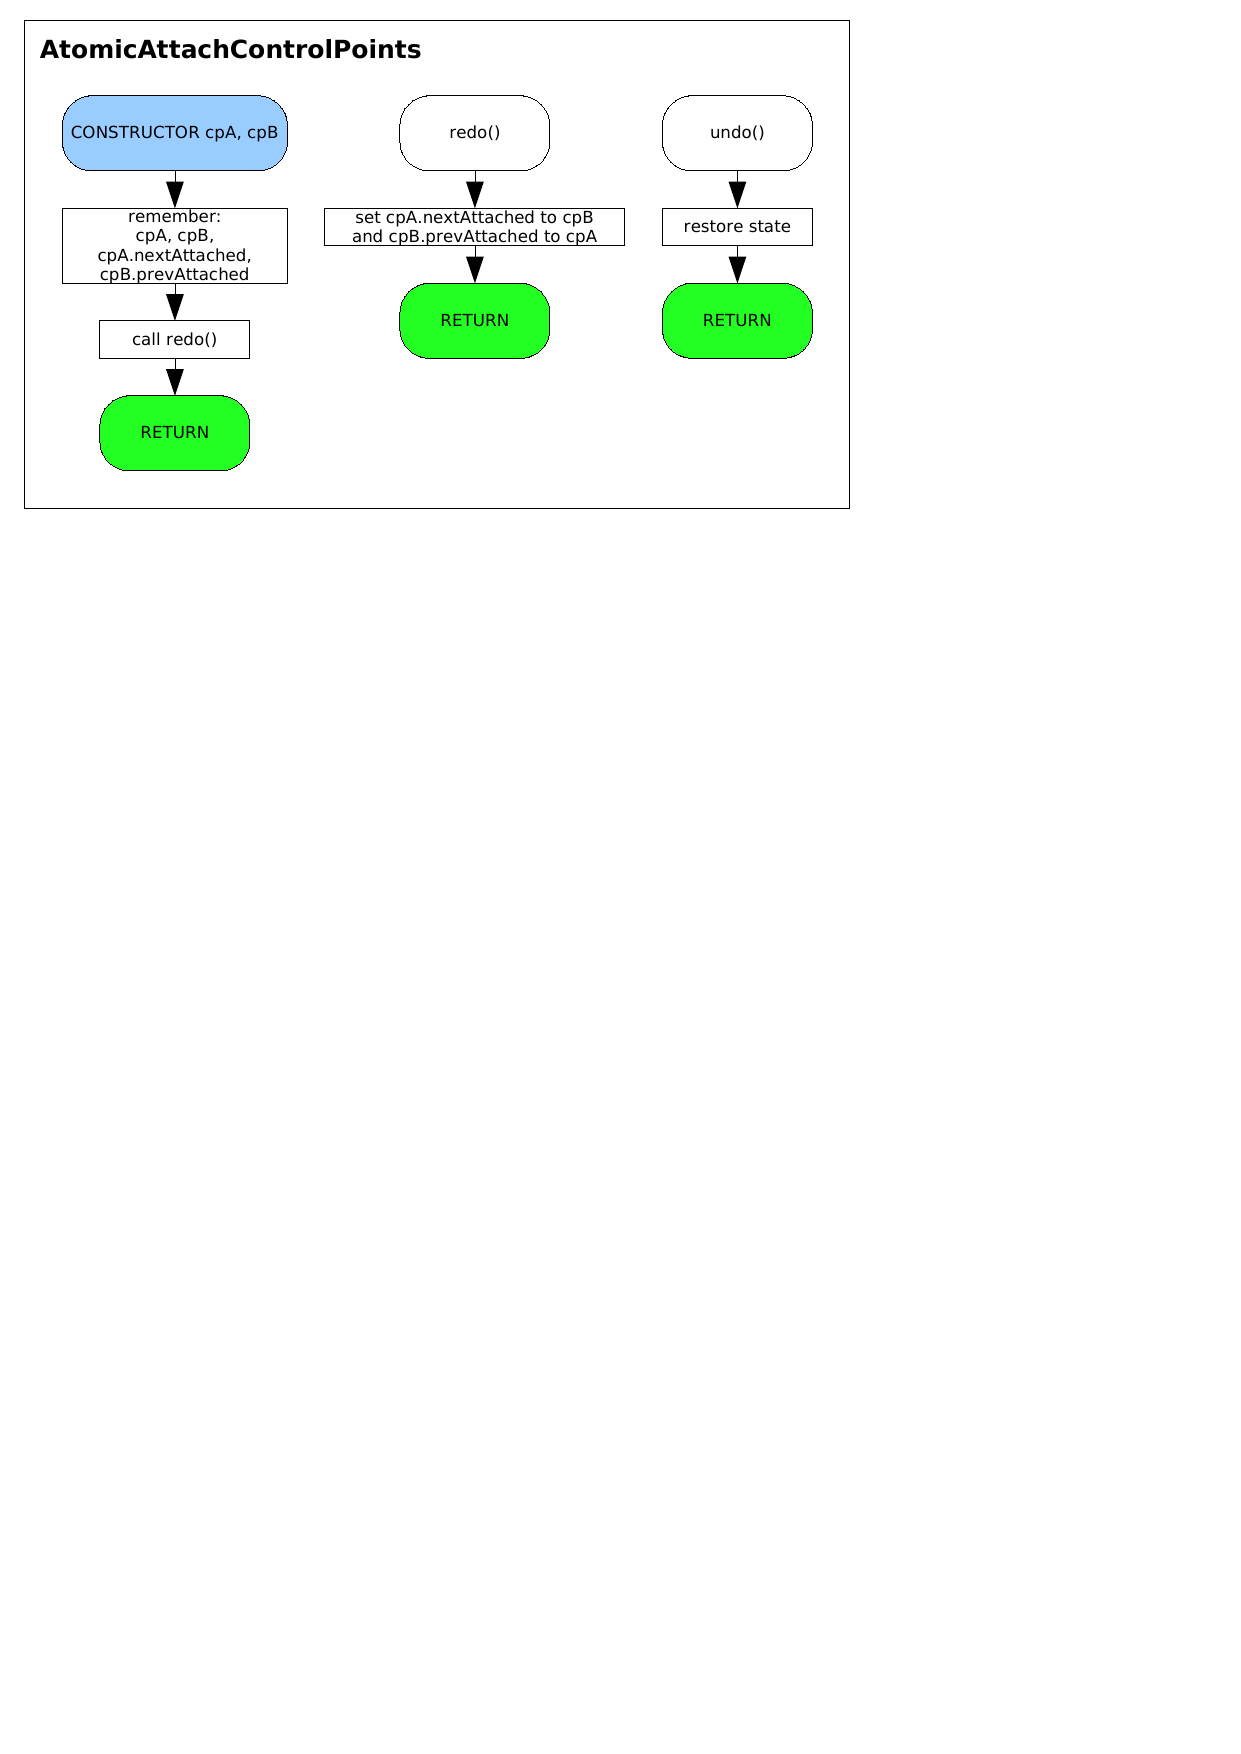

AtomicAttachControlPoints
CONSTRUCTOR cpA, cpB
redo()
undo()
remember:
cpA, cpB,
cpA.nextAttached,
cpB.prevAttached
set cpA.nextAttached to cpB
and cpB.prevAttached to cpA
restore state
RETURN
RETURN
call redo()
RETURN